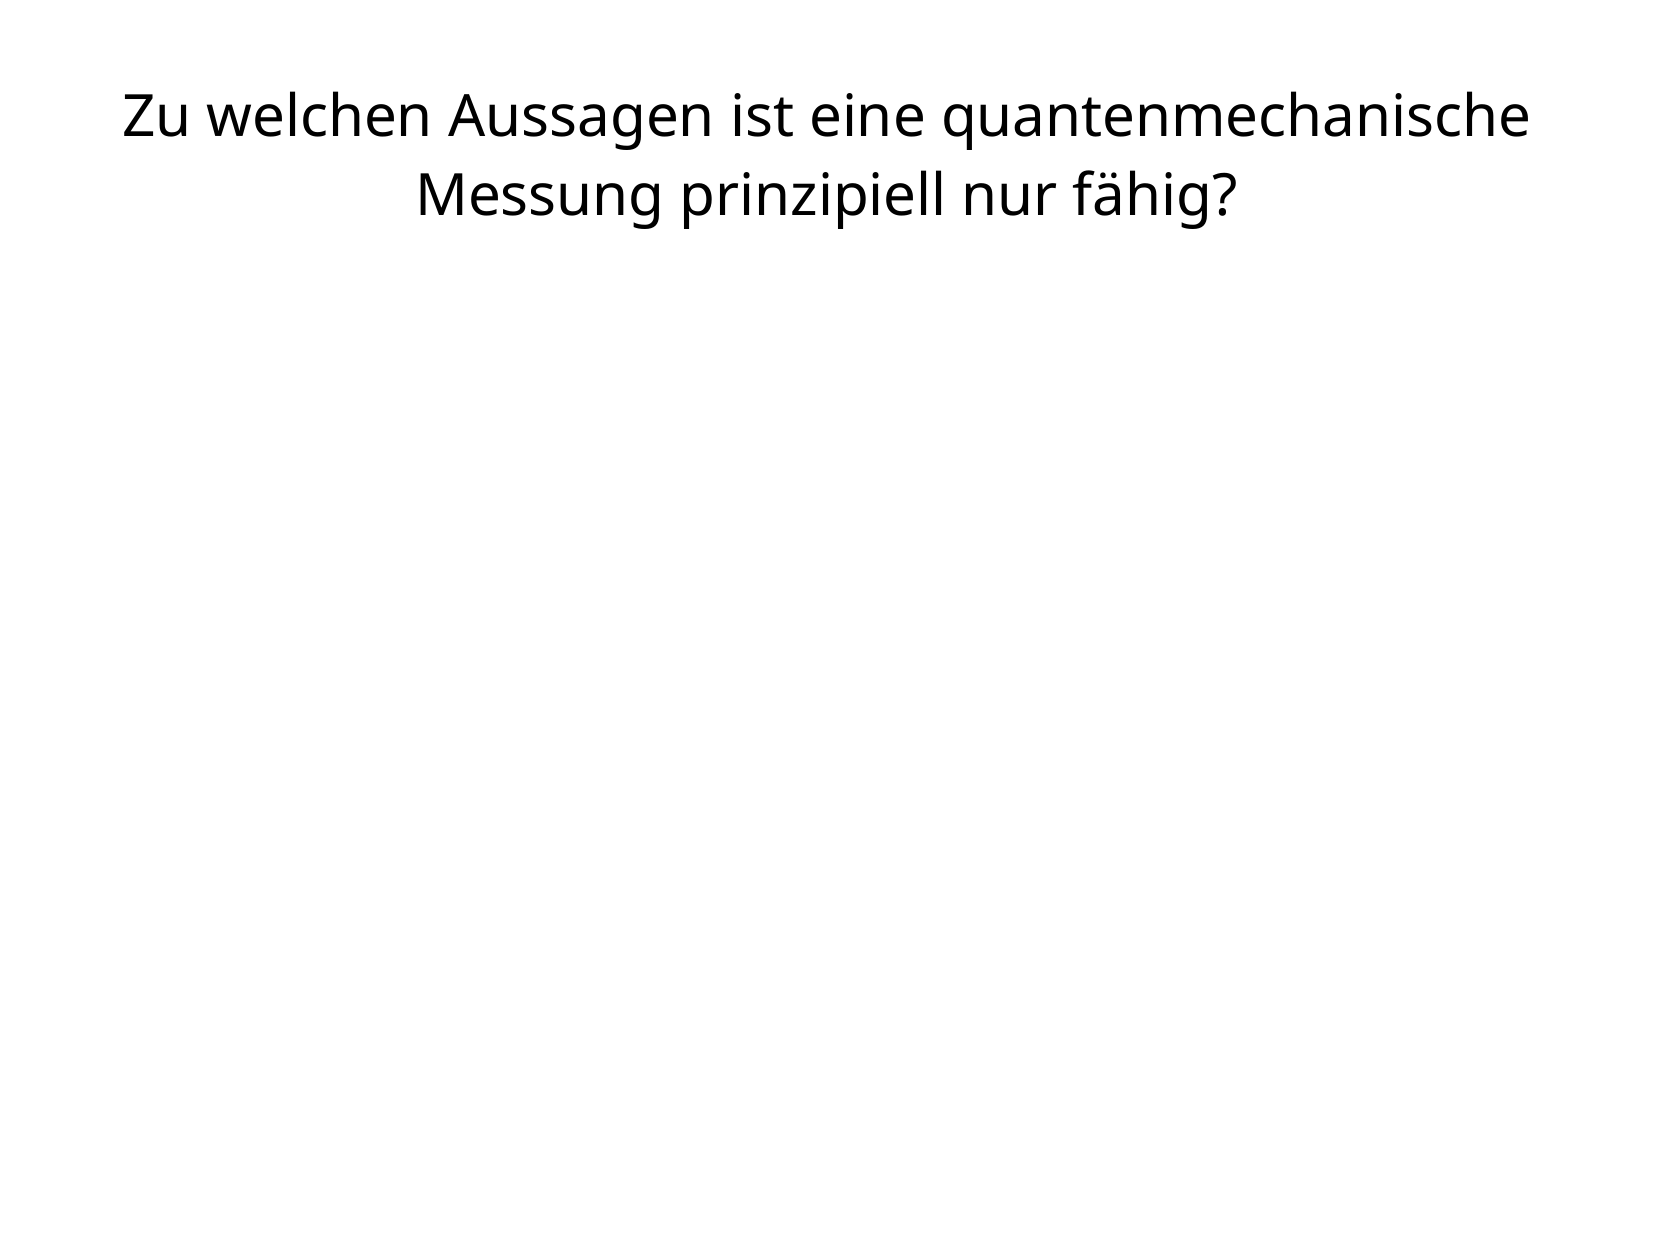

# Zu welchen Aussagen ist eine quantenmechanische Messung prinzipiell nur fähig?